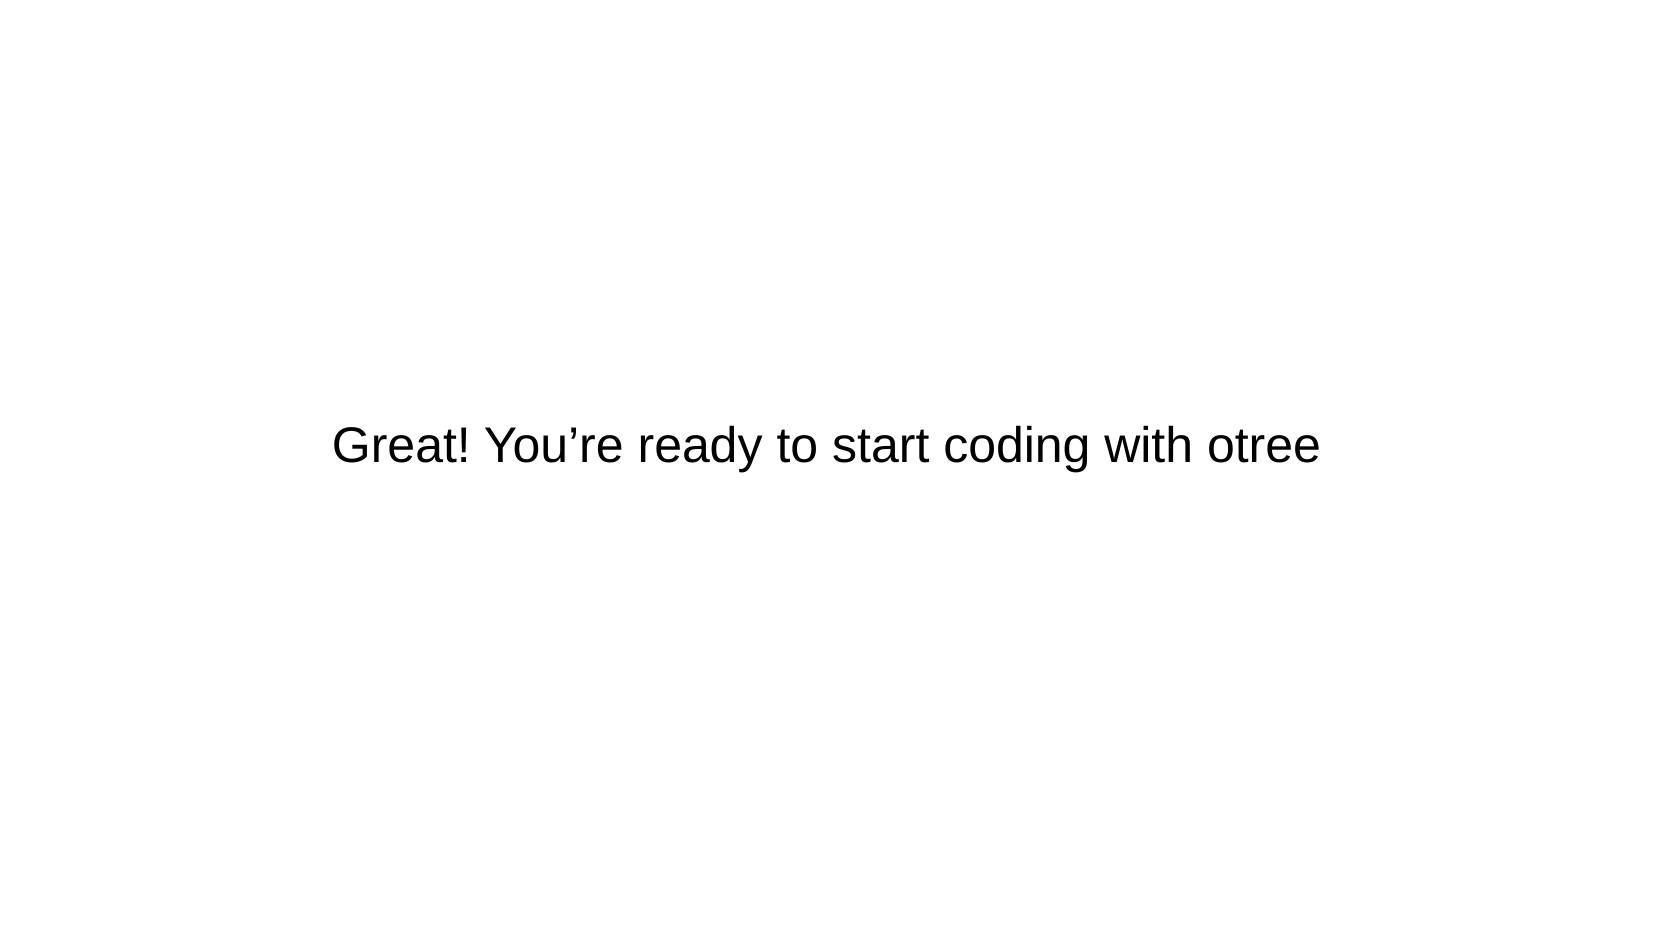

# Great! You’re ready to start coding with otree